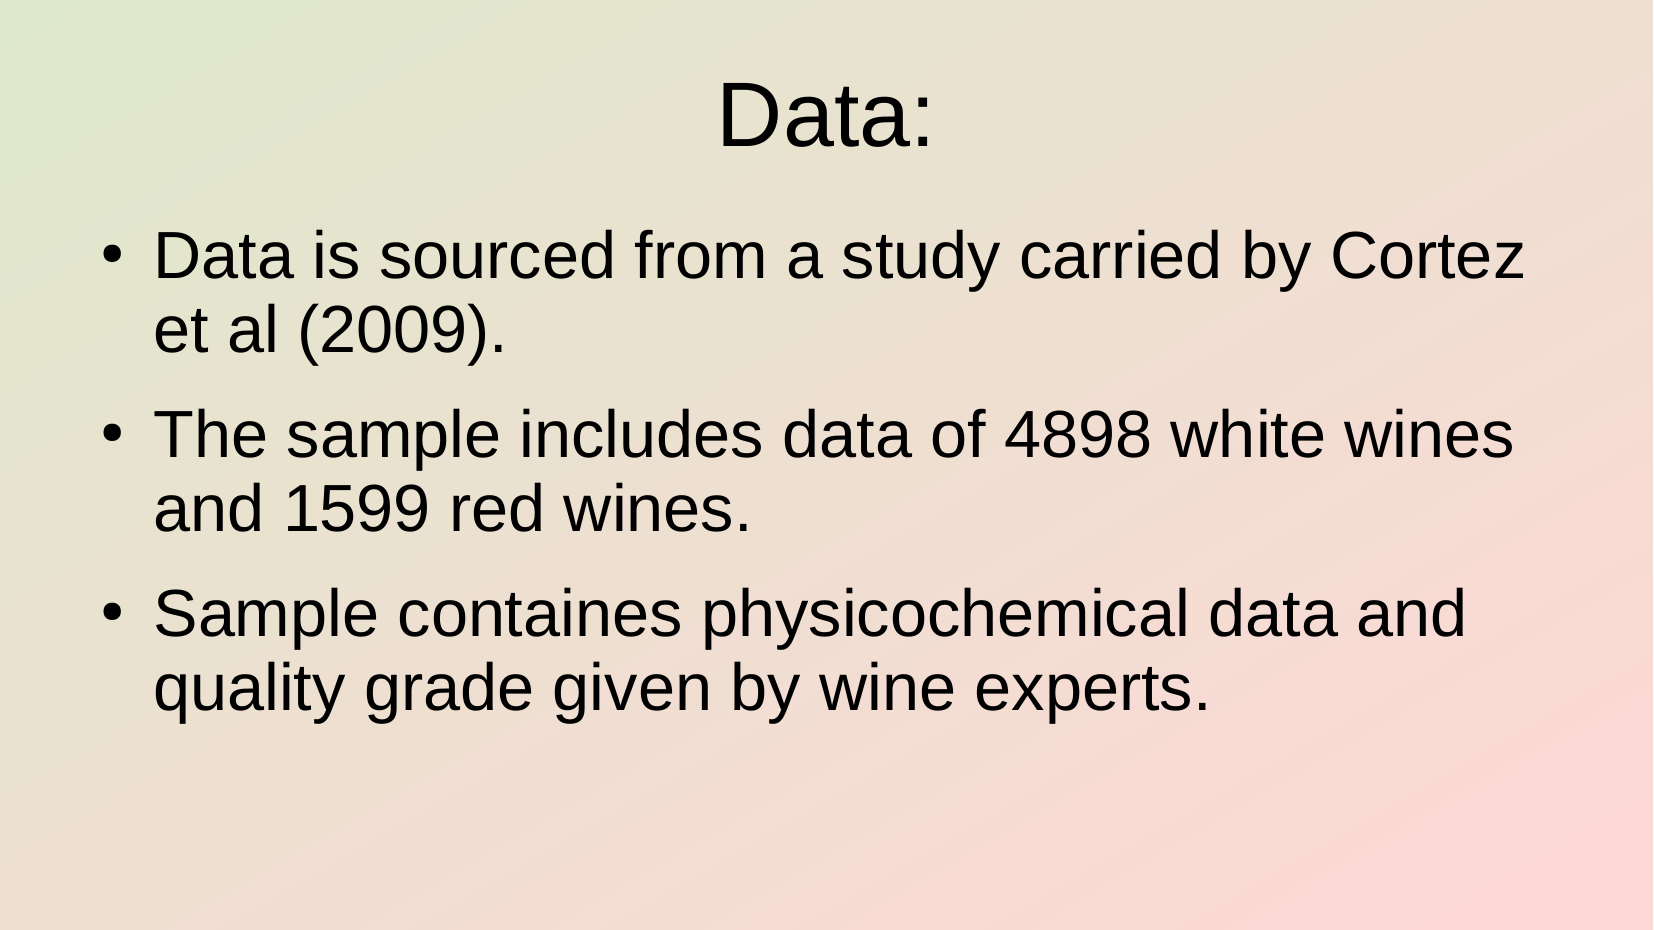

# Data:
Data is sourced from a study carried by Cortez et al (2009).
The sample includes data of 4898 white wines and 1599 red wines.
Sample containes physicochemical data and quality grade given by wine experts.